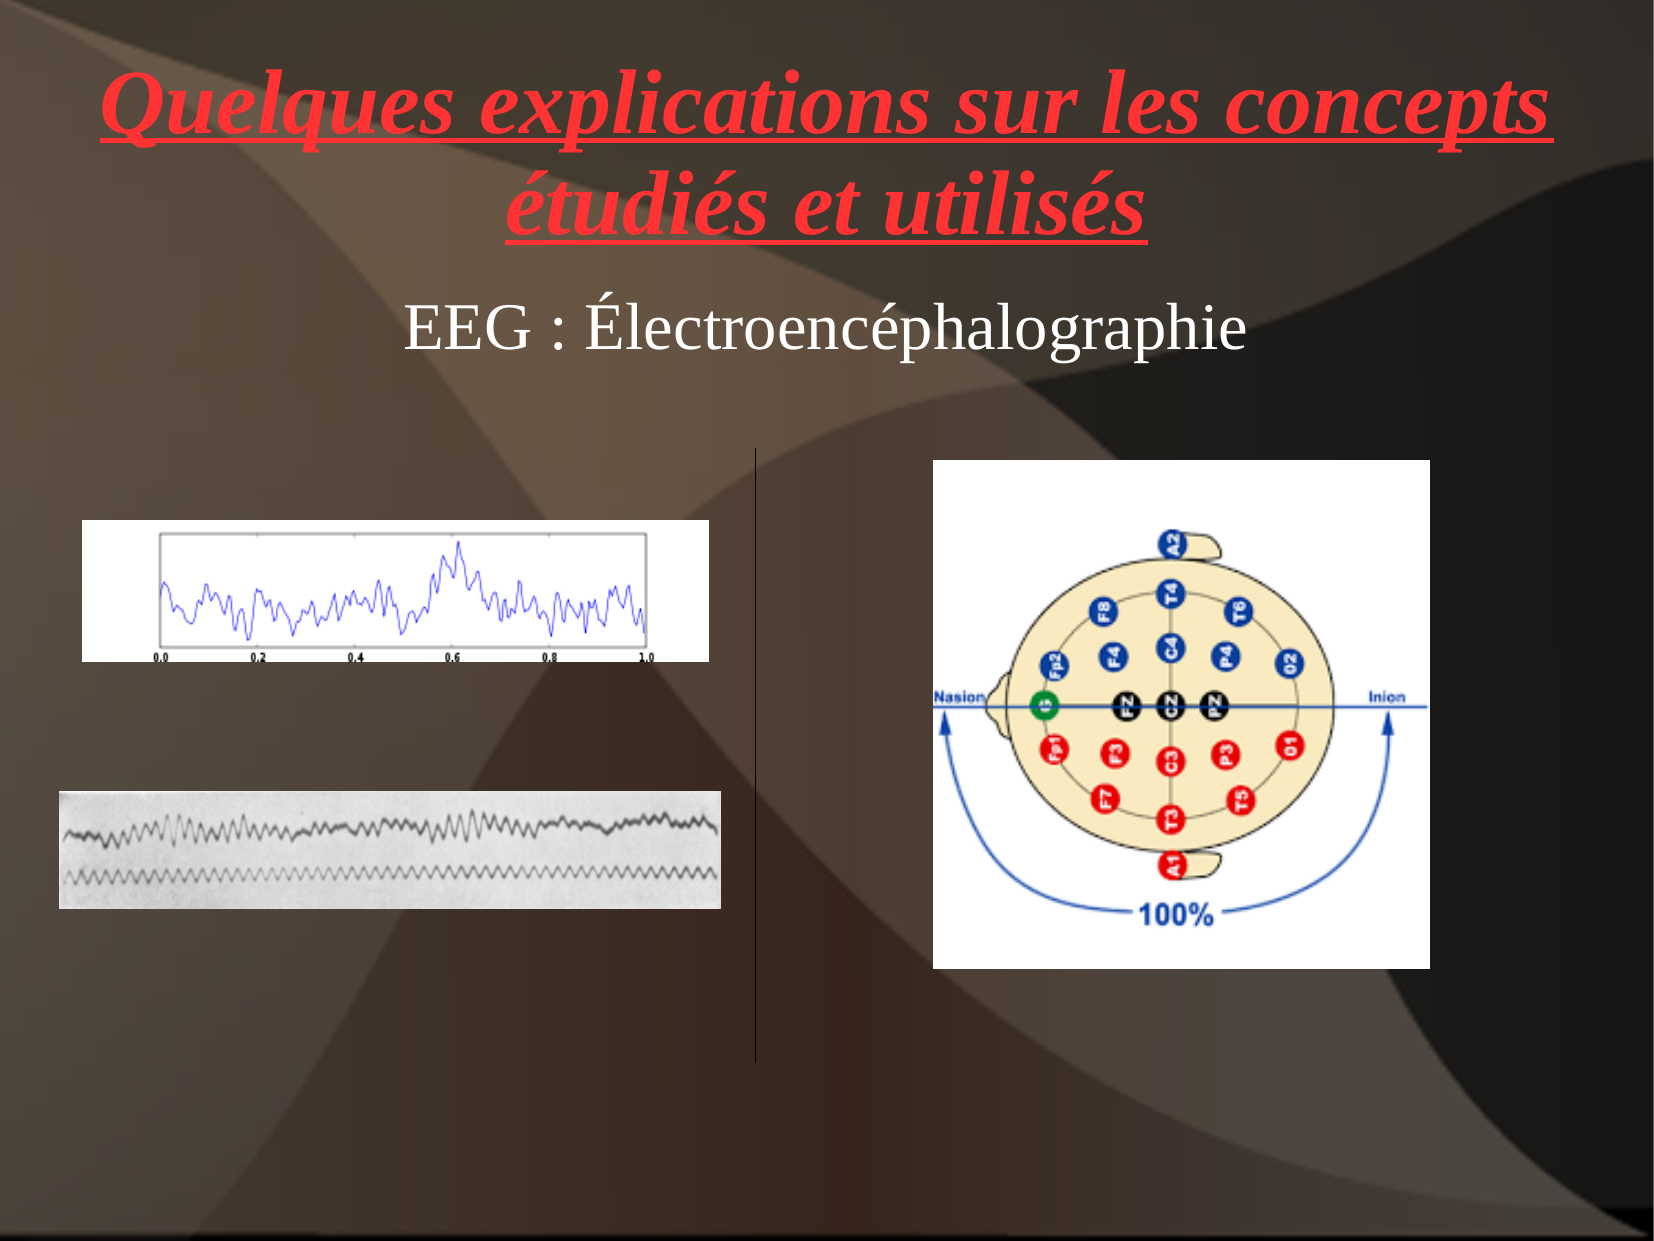

# Quelques explications sur les concepts étudiés et utilisés
EEG : Électroencéphalographie